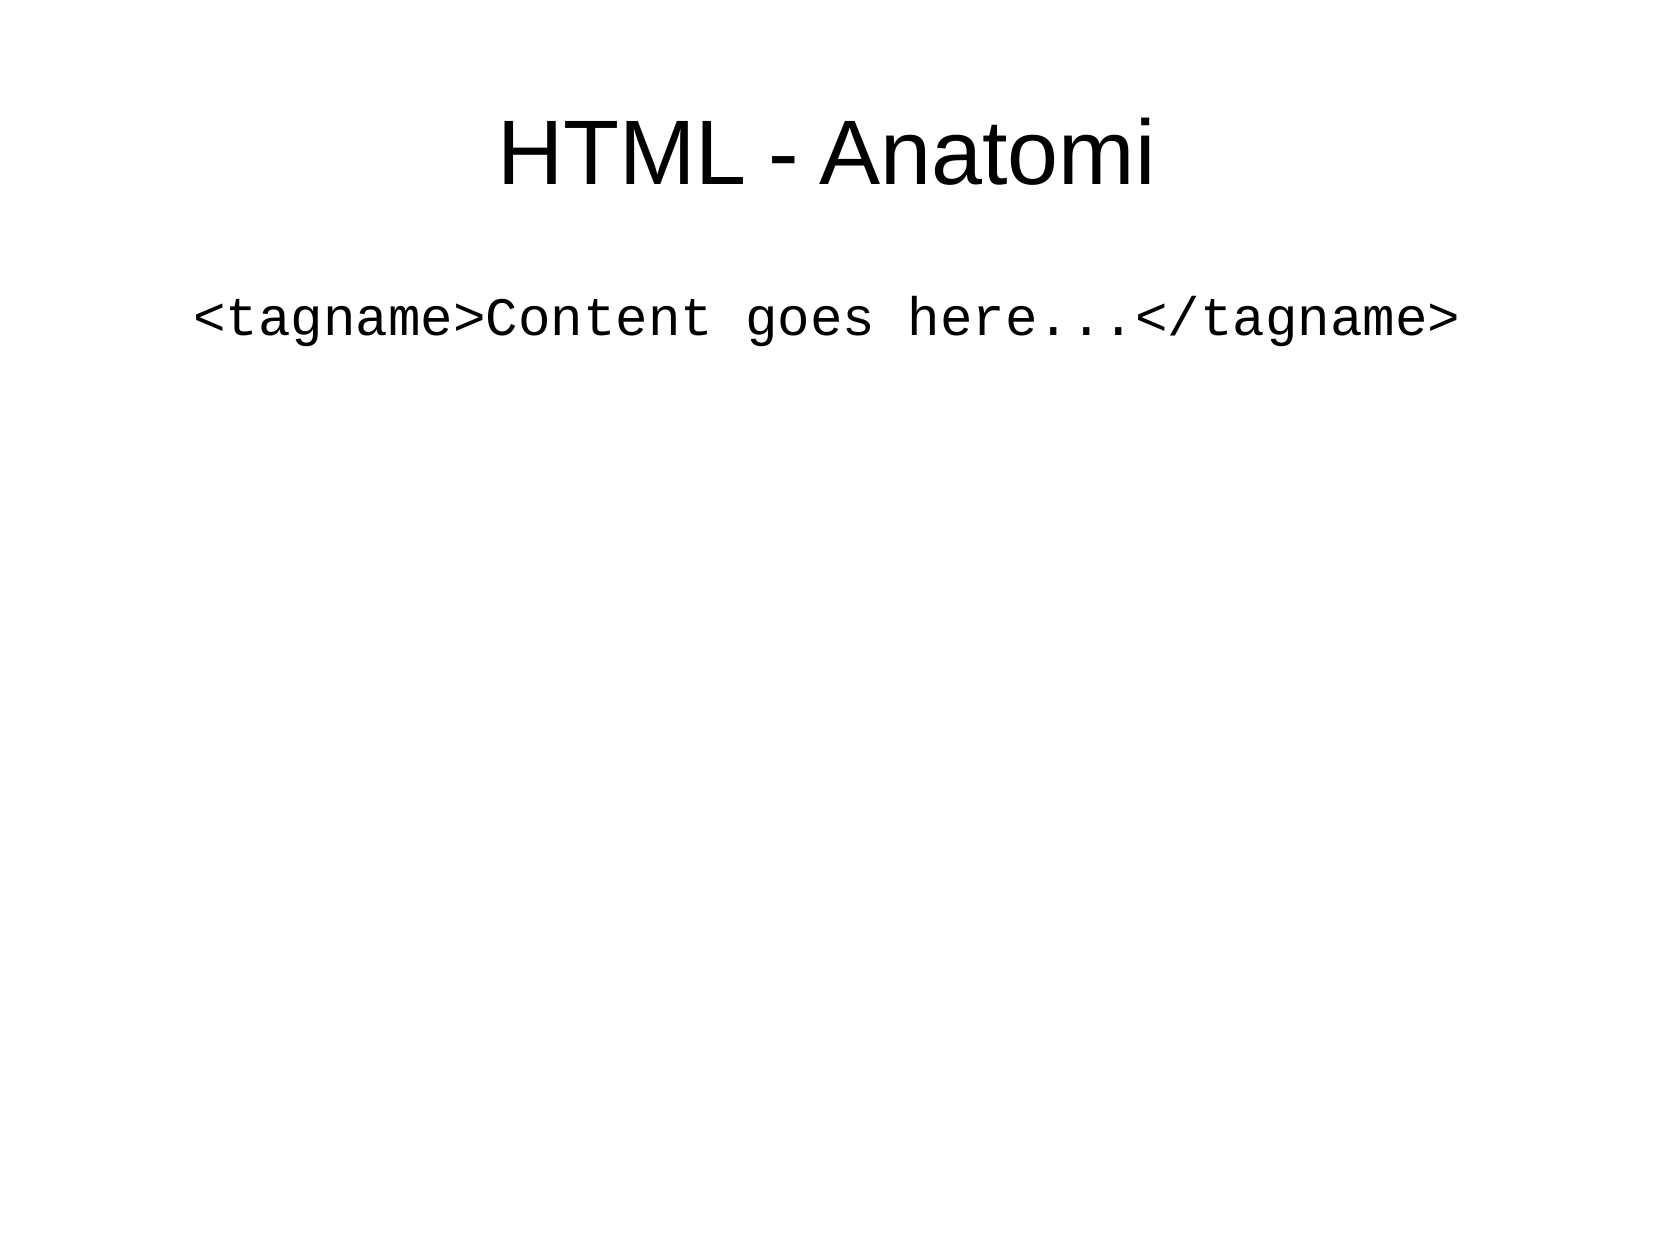

# HTML - Anatomi
<tagname>Content goes here...</tagname>